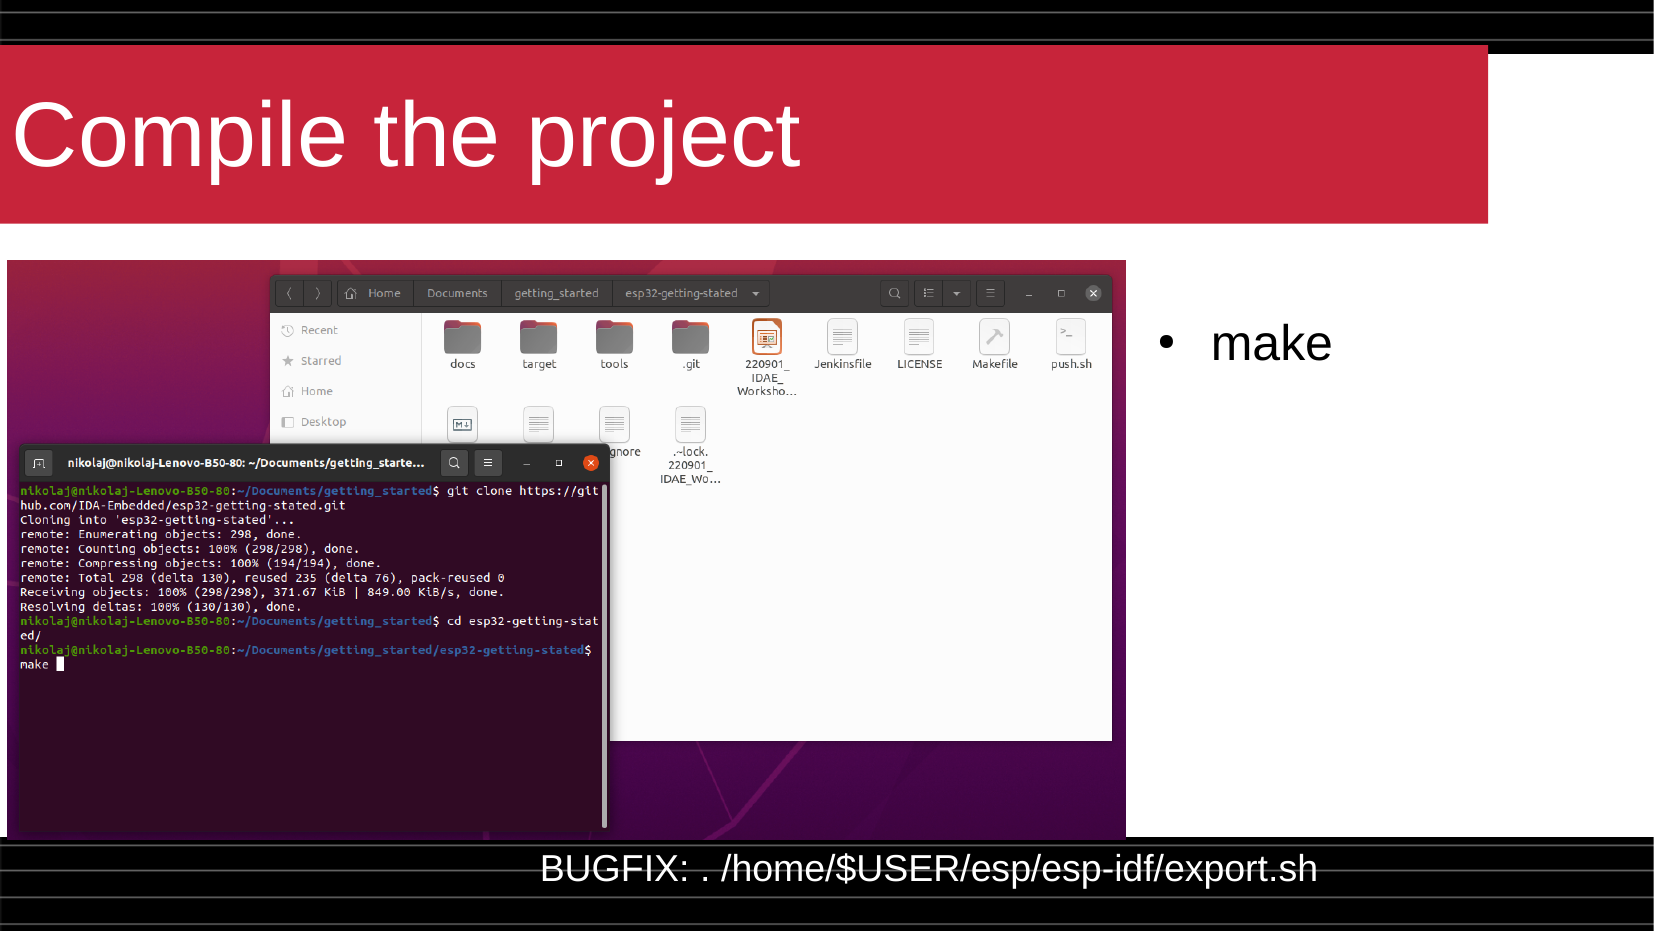

# Compile the project
make
BUGFIX: . /home/$USER/esp/esp-idf/export.sh